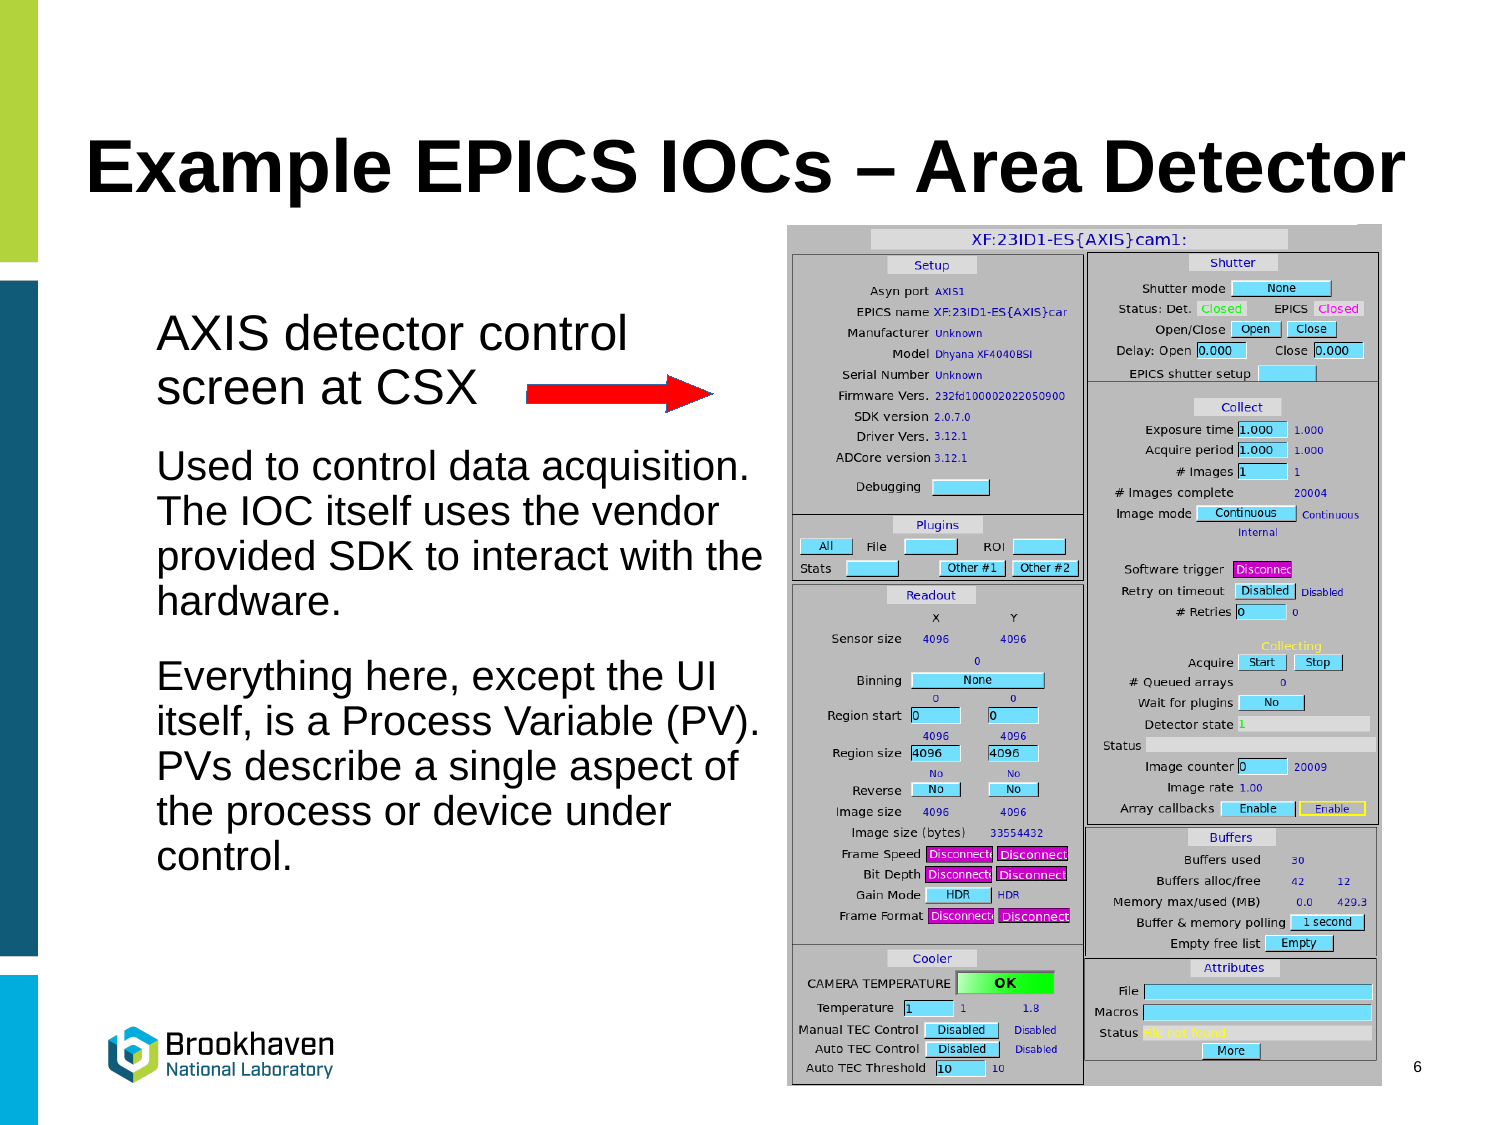

# Example EPICS IOCs – Area Detector
AXIS detector control screen at CSX
Used to control data acquisition. The IOC itself uses the vendor provided SDK to interact with the hardware.
Everything here, except the UI itself, is a Process Variable (PV). PVs describe a single aspect of the process or device under control.